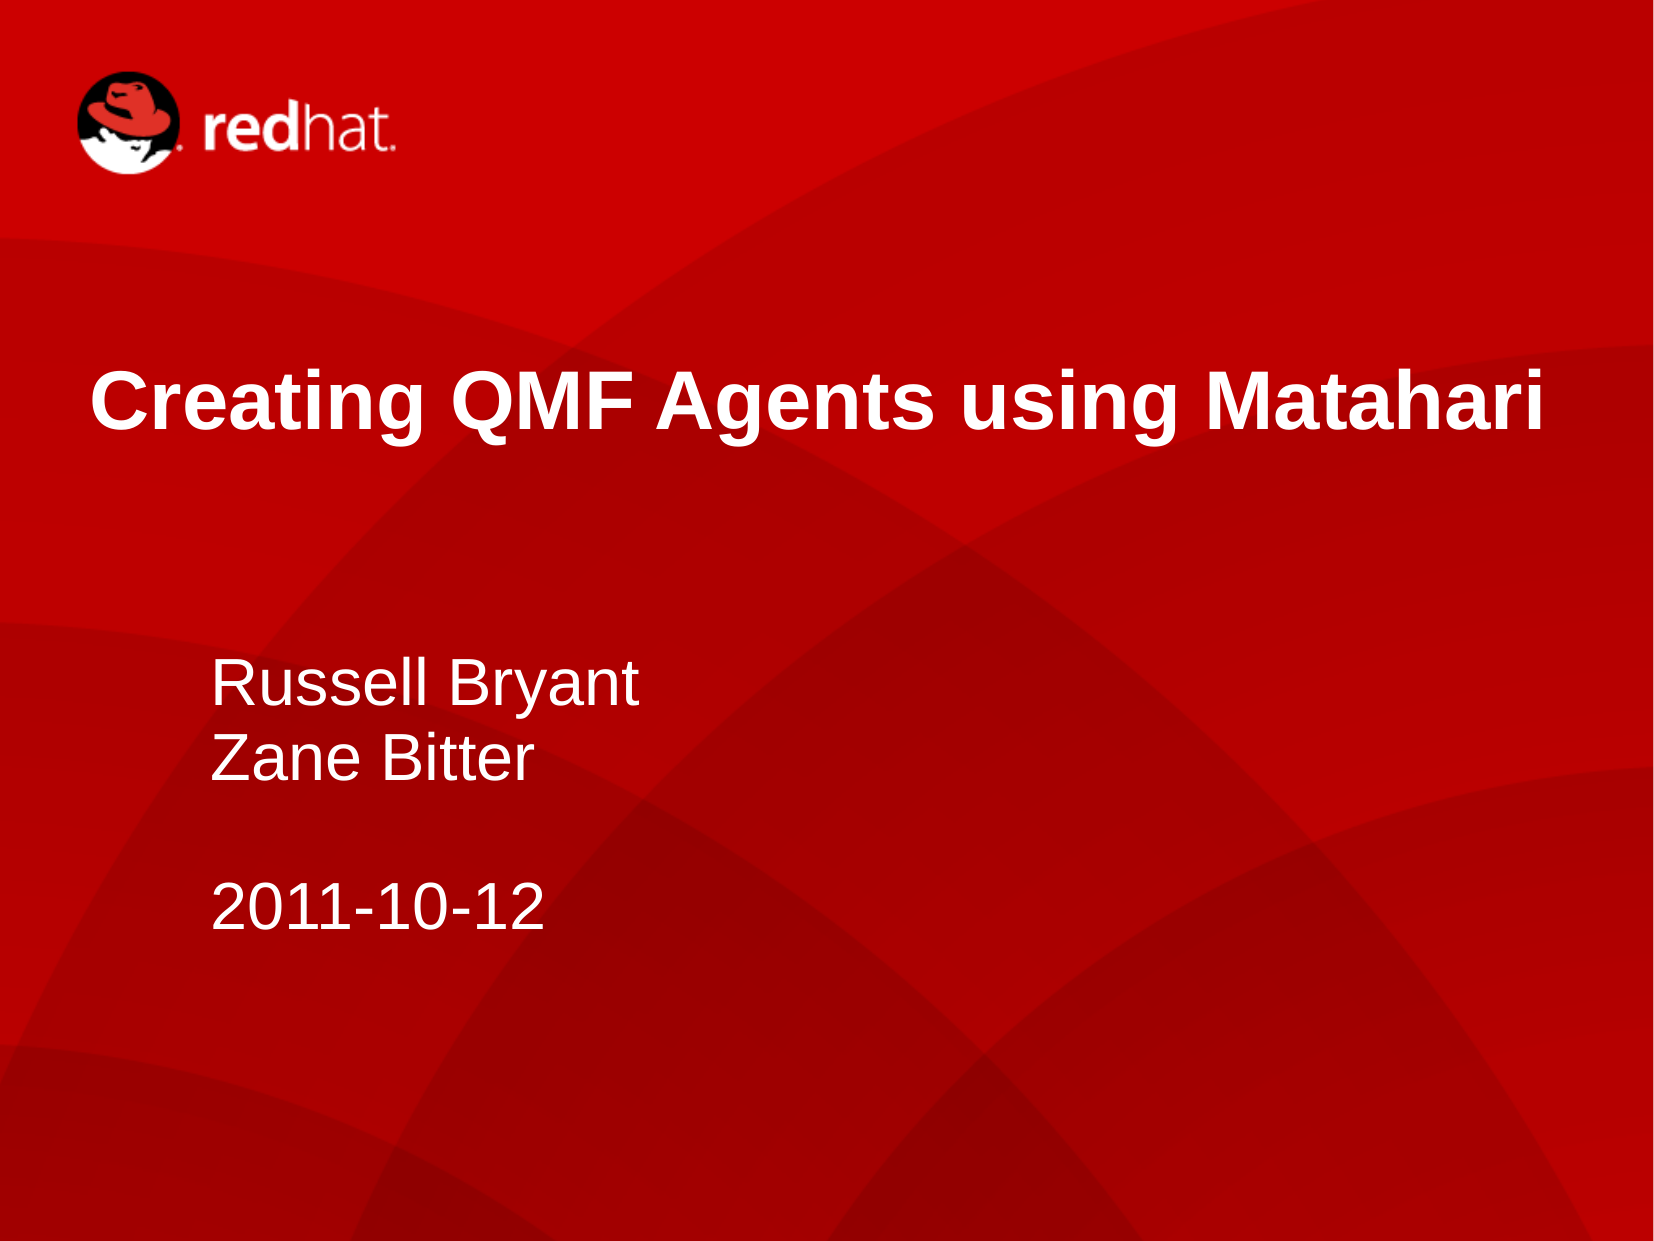

Creating QMF Agents using Matahari
Russell Bryant
Zane Bitter
2011-10-12